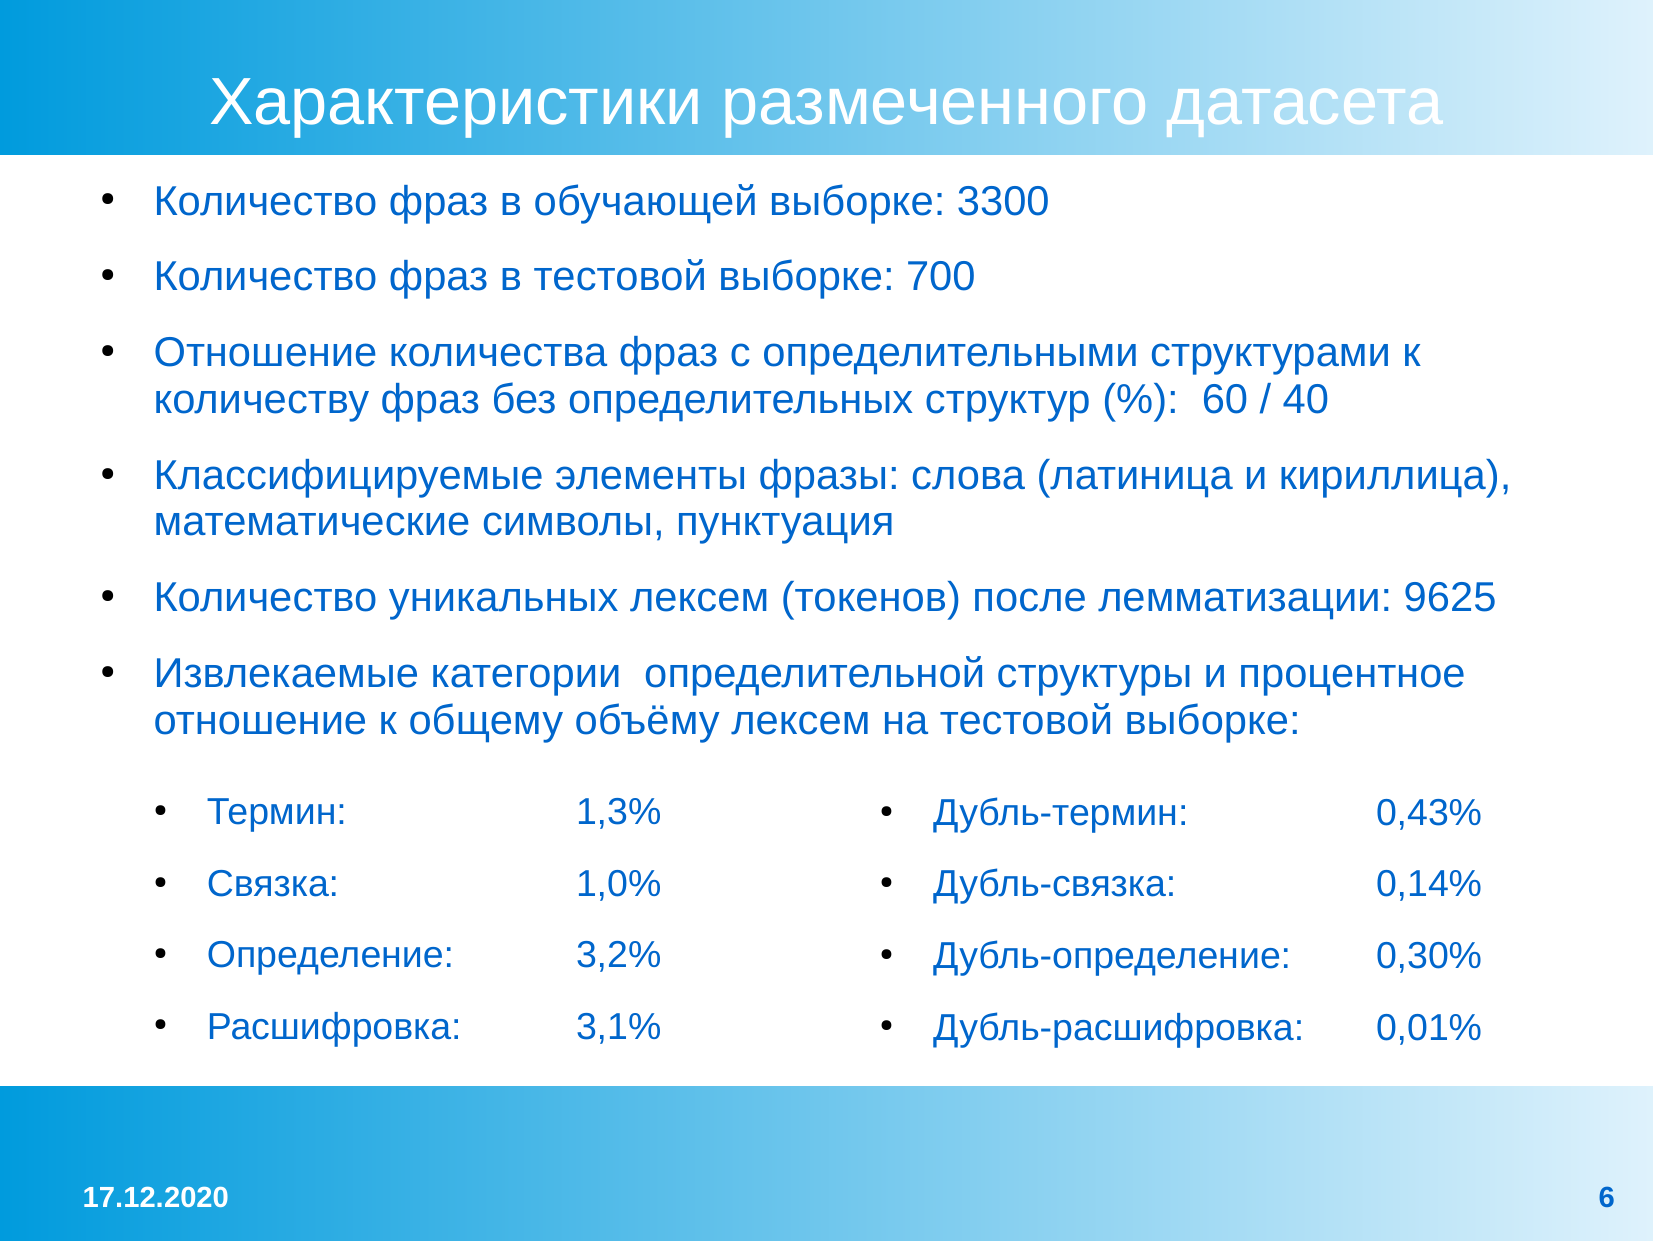

# Характеристики размеченного датасета
Количество фраз в обучающей выборке: 3300
Количество фраз в тестовой выборке: 700
Отношение количества фраз с определительными структурами к количеству фраз без определительных структур (%): 60 / 40
Классифицируемые элементы фразы: слова (латиница и кириллица), математические символы, пунктуация
Количество уникальных лексем (токенов) после лемматизации: 9625
Извлекаемые категории определительной структуры и процентное отношение к общему объёму лексем на тестовой выборке:
Термин: 			1,3%
Связка: 				1,0%
Определение:		3,2%
Расшифровка:		3,1%
Дубль-термин: 			0,43%
Дубль-связка:			0,14%
Дубль-определение:		0,30%
Дубль-расшифровка: 	0,01%
17.12.2020 6